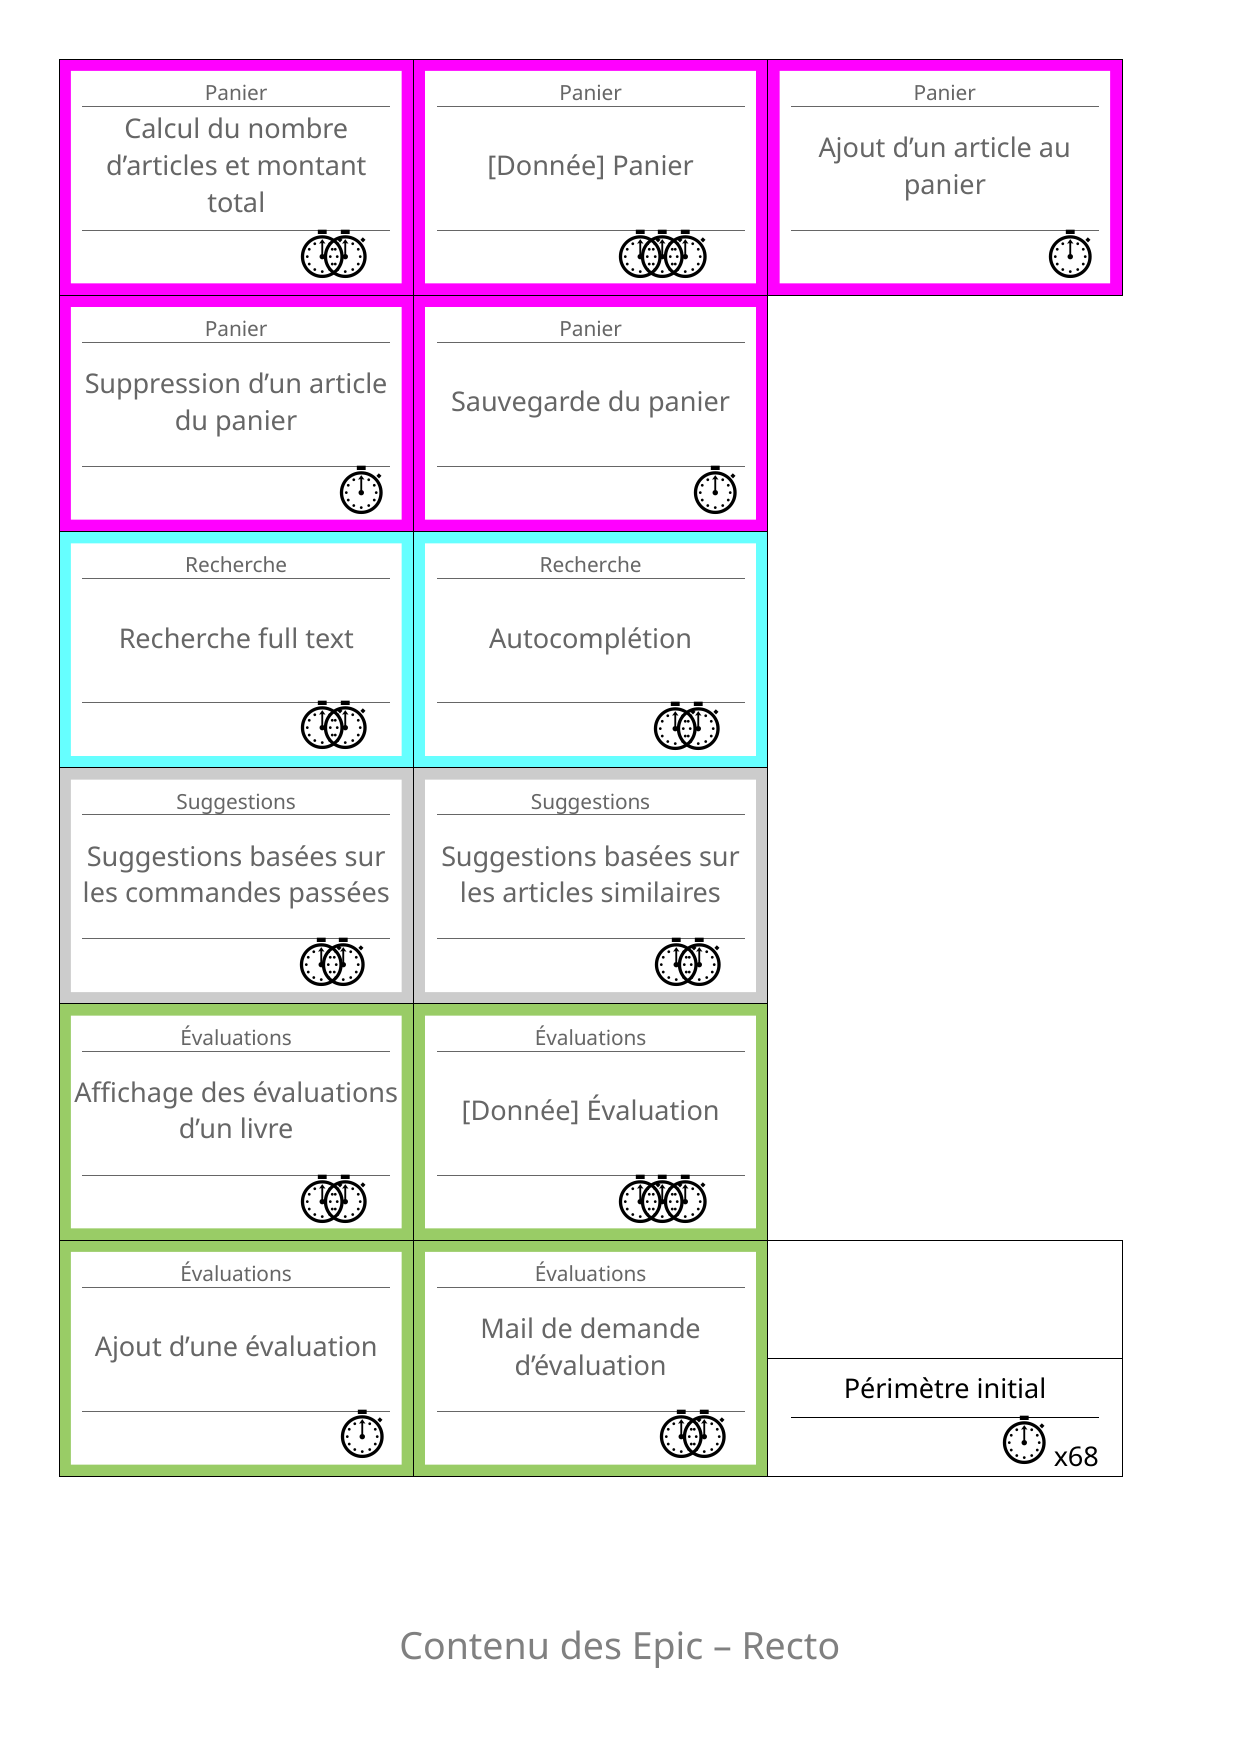

Panier
Panier
Panier
Calcul du nombre d’articles et montant total
[Donnée] Panier
Ajout d’un article au panier
⏱️⏱️
⏱️⏱️⏱️
⏱️
Panier
Panier
Suppression d’un article du panier
Sauvegarde du panier
⏱️
⏱️
Recherche
Recherche
Recherche full text
Autocomplétion
⏱️⏱️
⏱️⏱️
Suggestions
Suggestions
Suggestions basées sur les commandes passées
Suggestions basées sur les articles similaires
⏱️⏱️
⏱️⏱️
Évaluations
Évaluations
Affichage des évaluations d’un livre
[Donnée] Évaluation
⏱️⏱️
⏱️⏱️⏱️
Évaluations
Évaluations
Ajout d’une évaluation
Mail de demande d’évaluation
Périmètre initial
⏱️
⏱️⏱️
⏱️
x68
Contenu des Epic – Recto